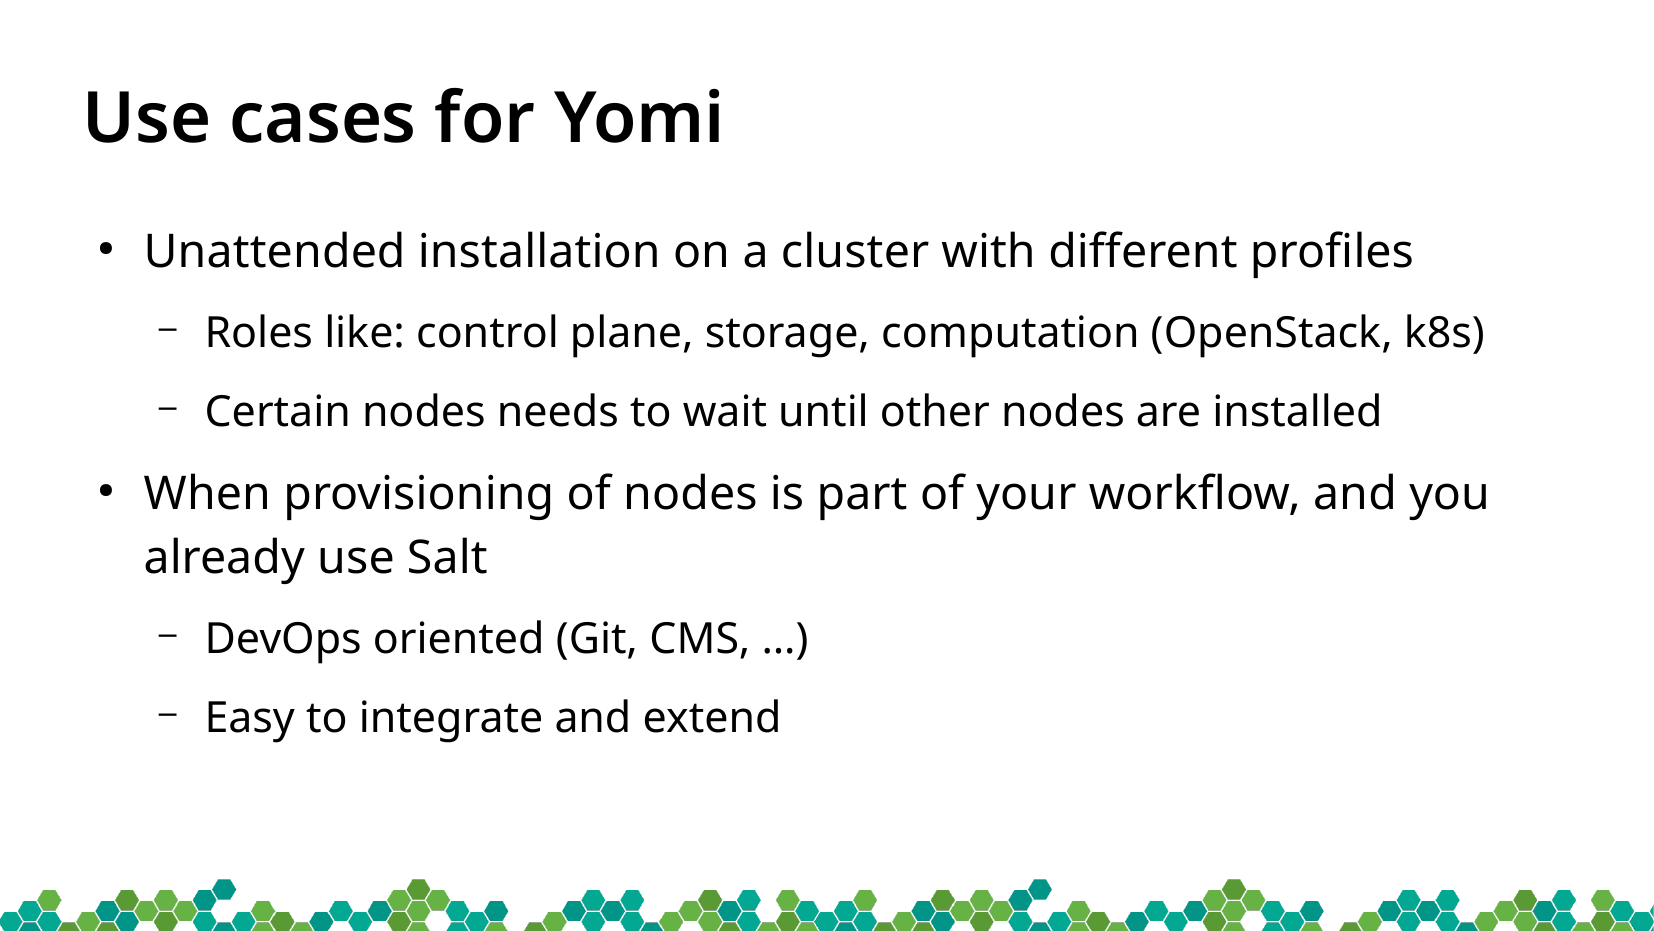

# Use cases for Yomi
Unattended installation on a cluster with different profiles
Roles like: control plane, storage, computation (OpenStack, k8s)
Certain nodes needs to wait until other nodes are installed
When provisioning of nodes is part of your workflow, and you already use Salt
DevOps oriented (Git, CMS, …)
Easy to integrate and extend